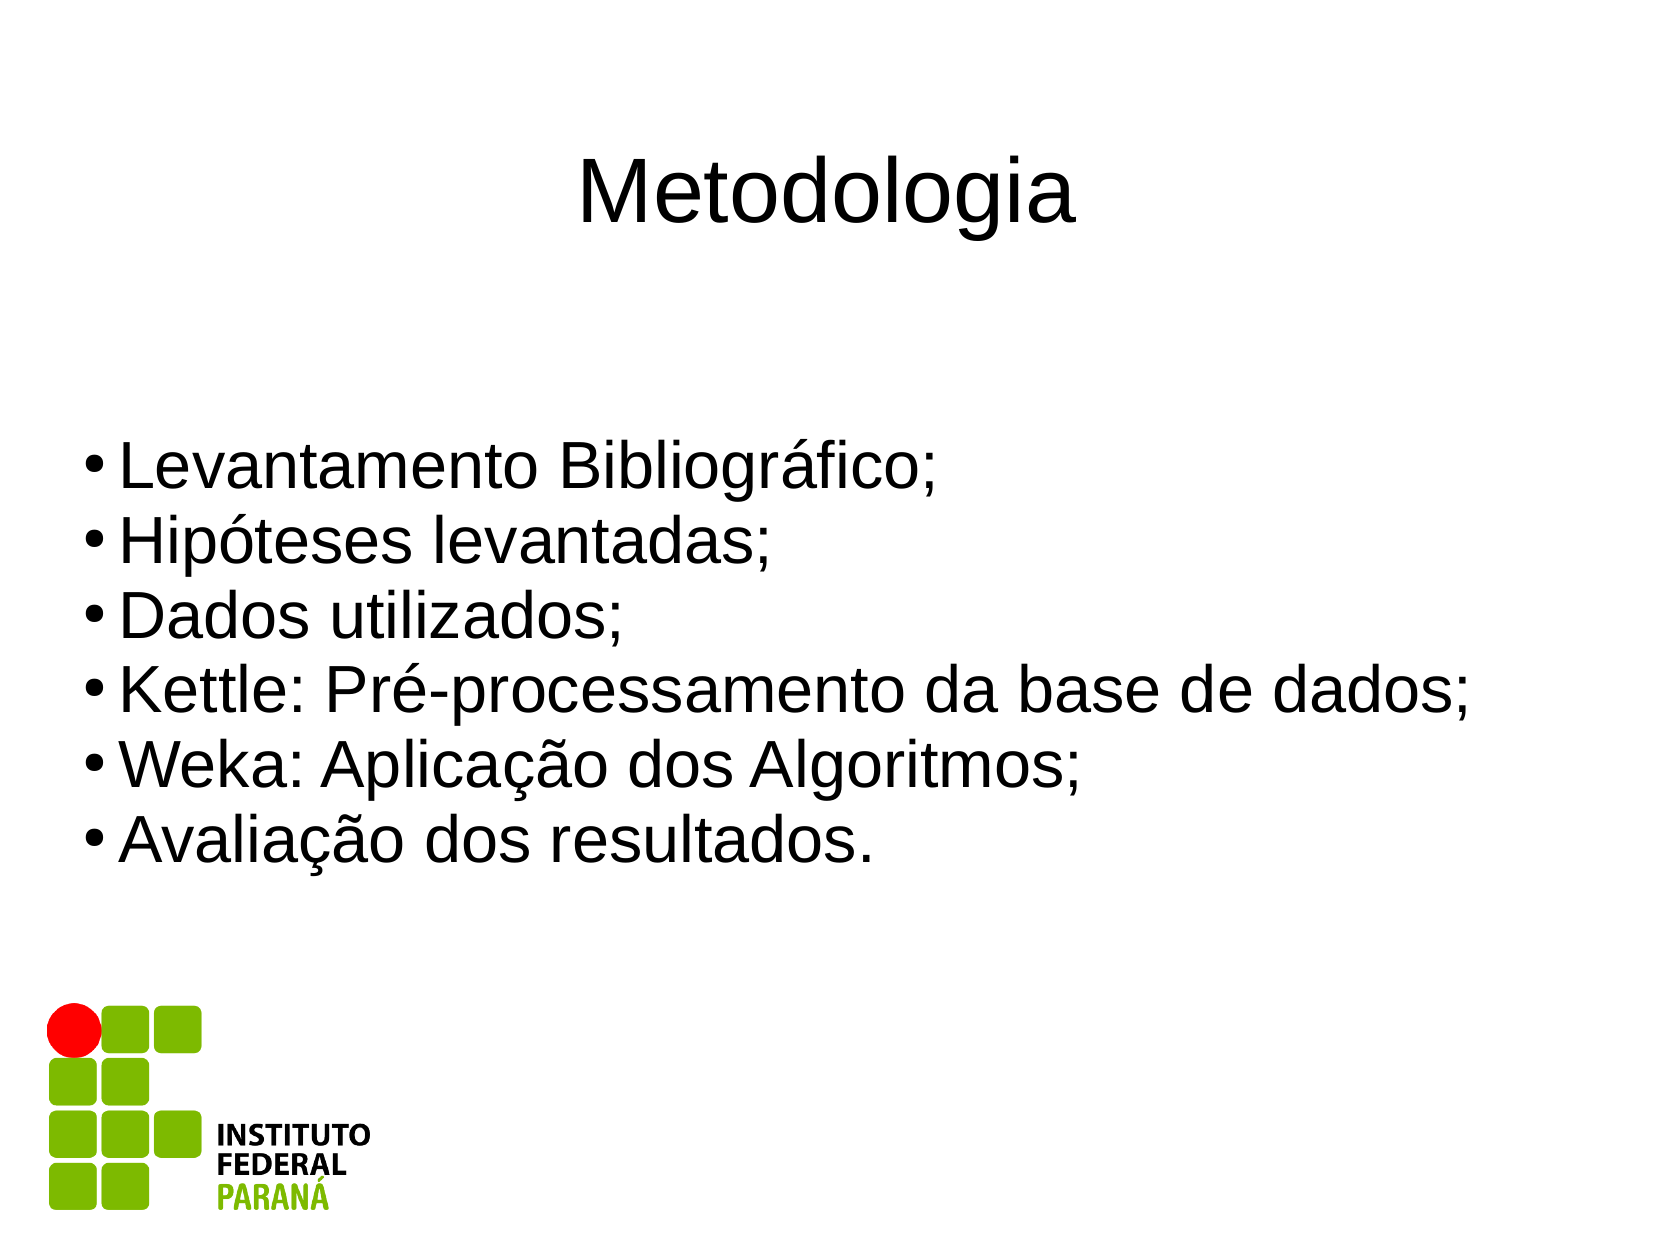

# Metodologia
Levantamento Bibliográfico;
Hipóteses levantadas;
Dados utilizados;
Kettle: Pré-processamento da base de dados;
Weka: Aplicação dos Algoritmos;
Avaliação dos resultados.